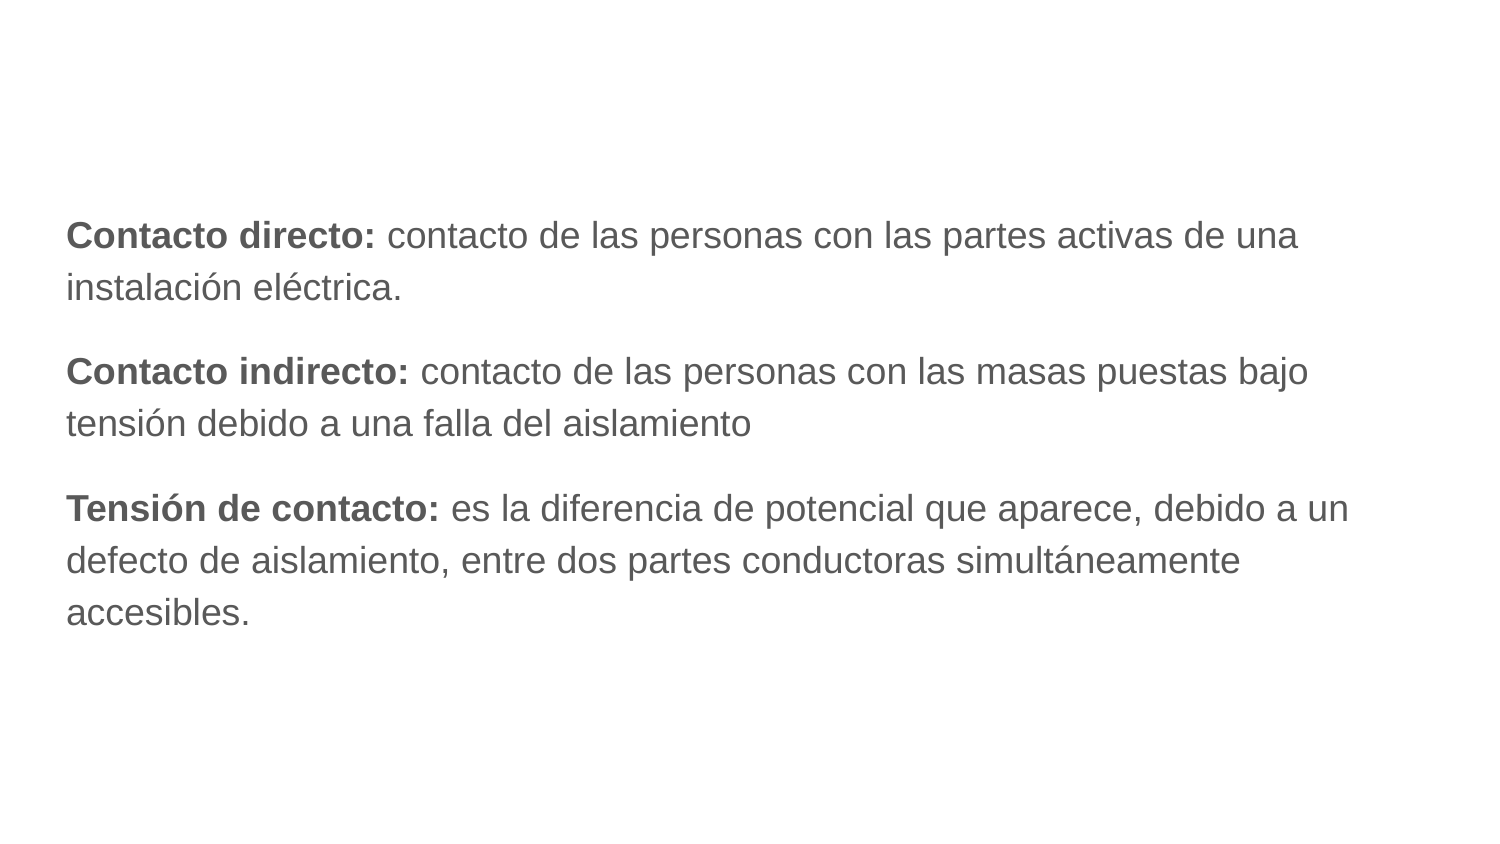

#
Contacto directo: contacto de las personas con las partes activas de una instalación eléctrica.
Contacto indirecto: contacto de las personas con las masas puestas bajo tensión debido a una falla del aislamiento
Tensión de contacto: es la diferencia de potencial que aparece, debido a un defecto de aislamiento, entre dos partes conductoras simultáneamente accesibles.